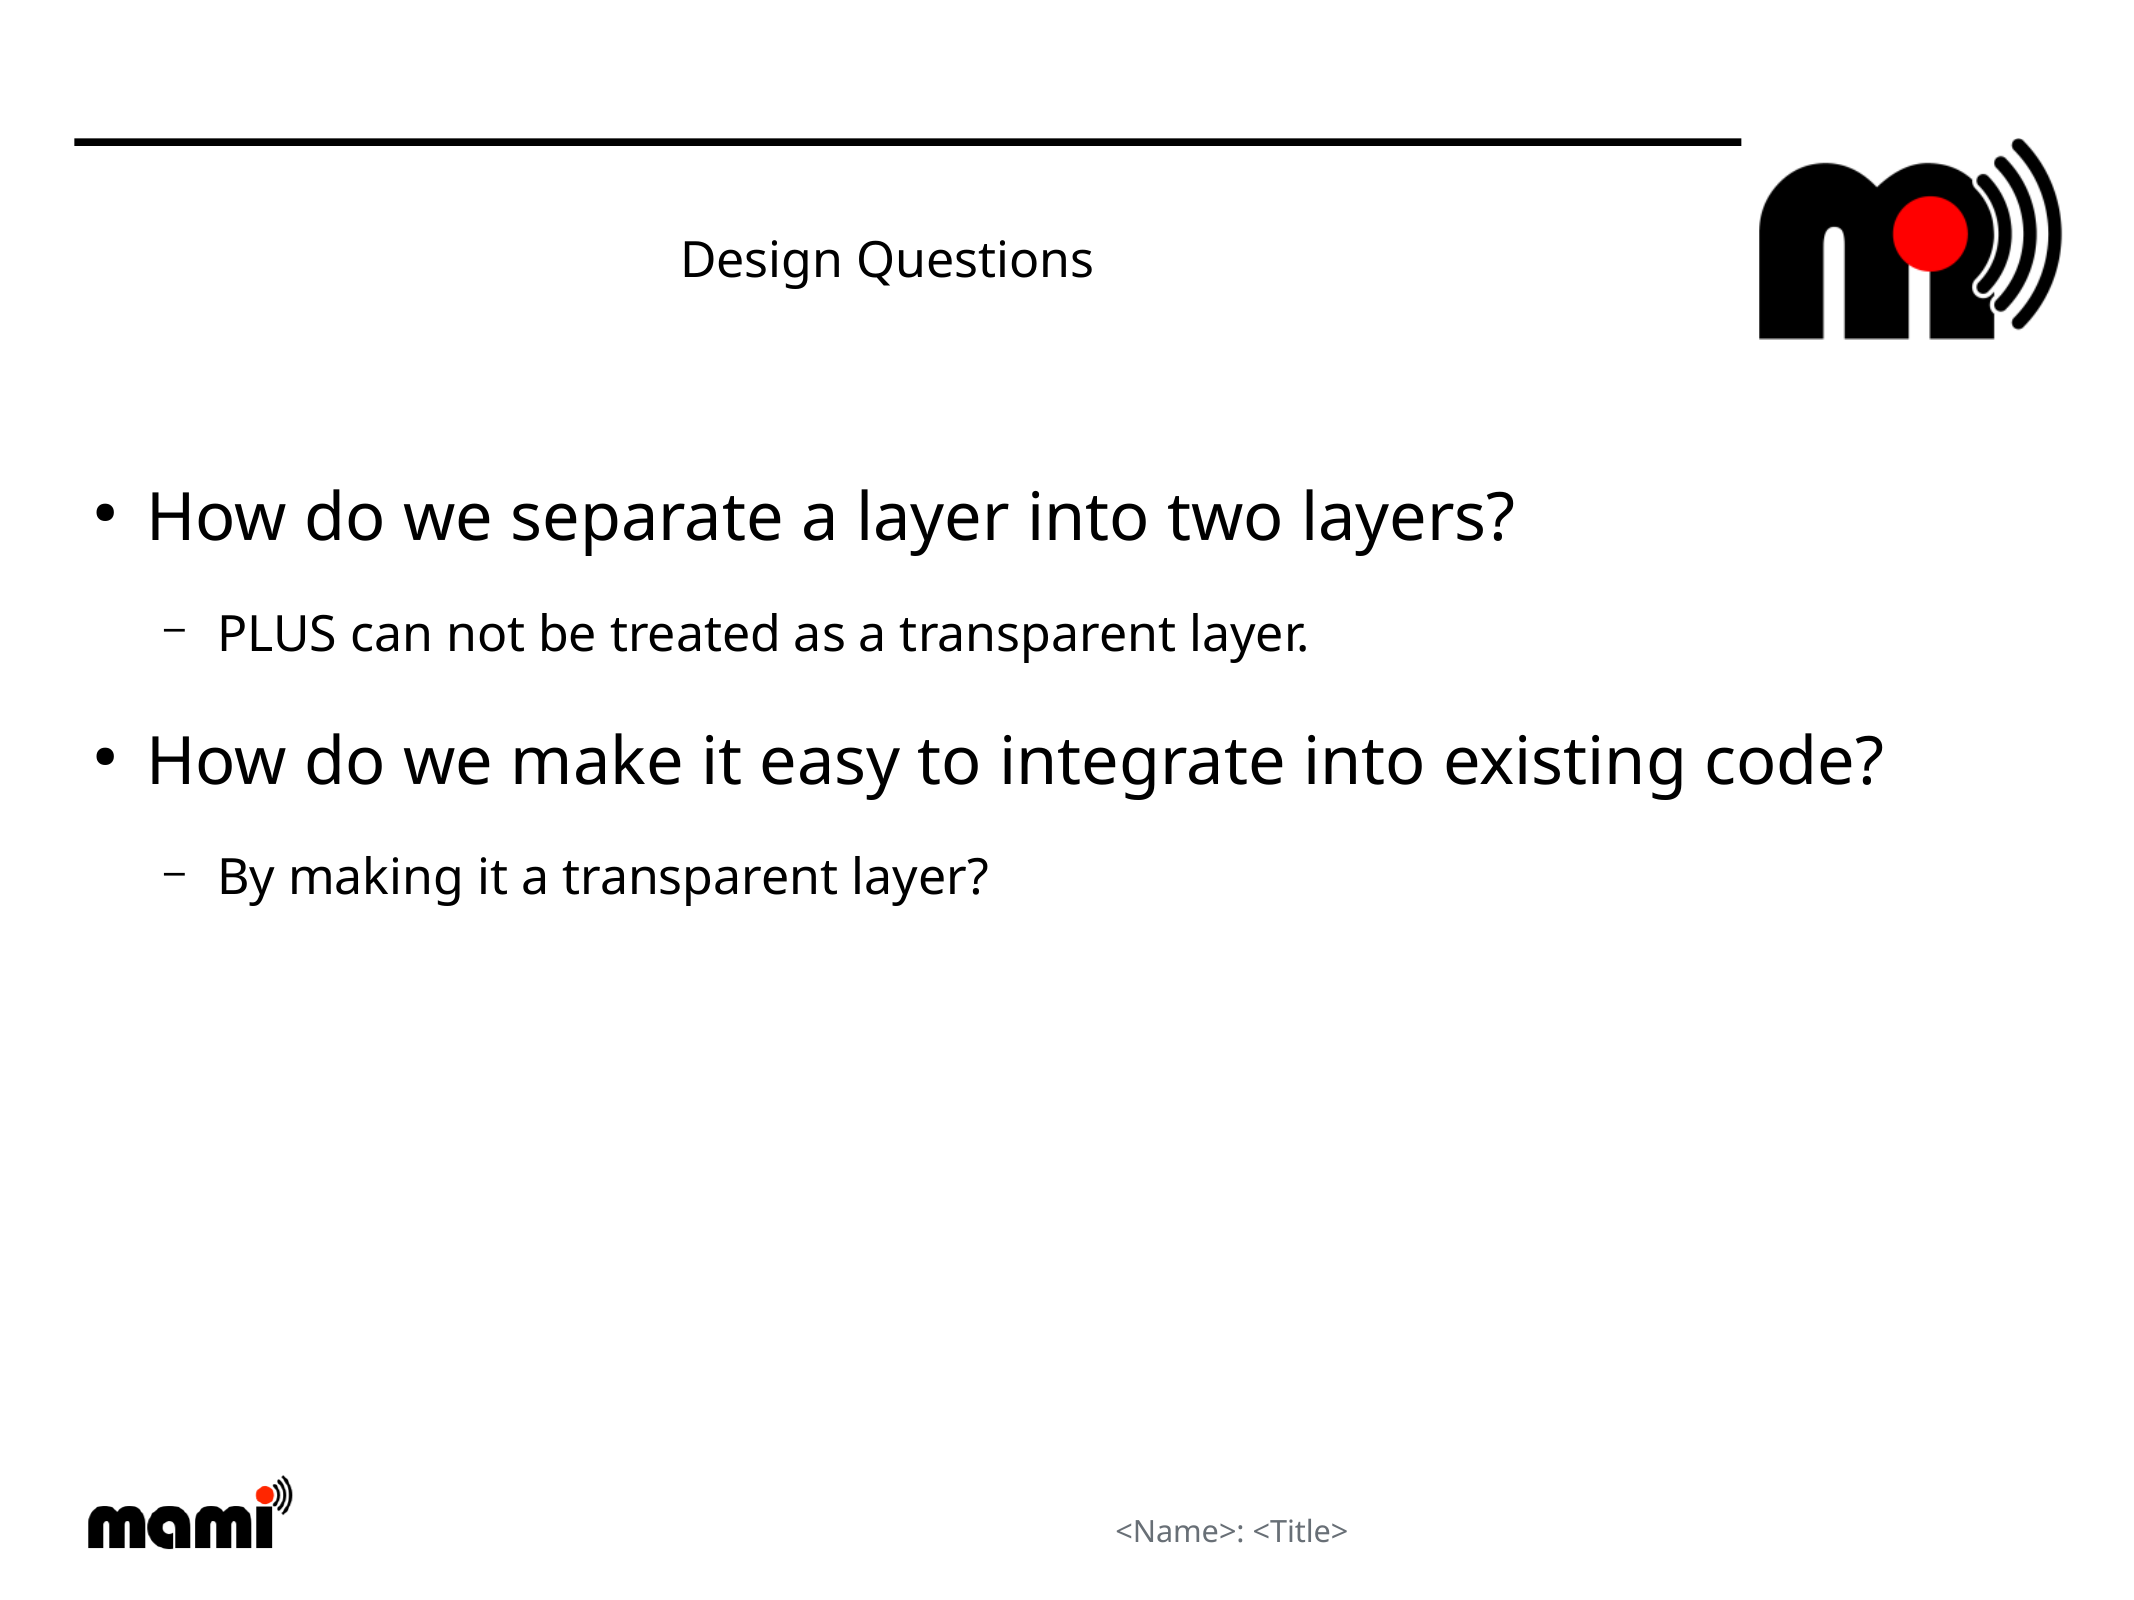

# Design Questions
How do we separate a layer into two layers?
PLUS can not be treated as a transparent layer.
How do we make it easy to integrate into existing code?
By making it a transparent layer?